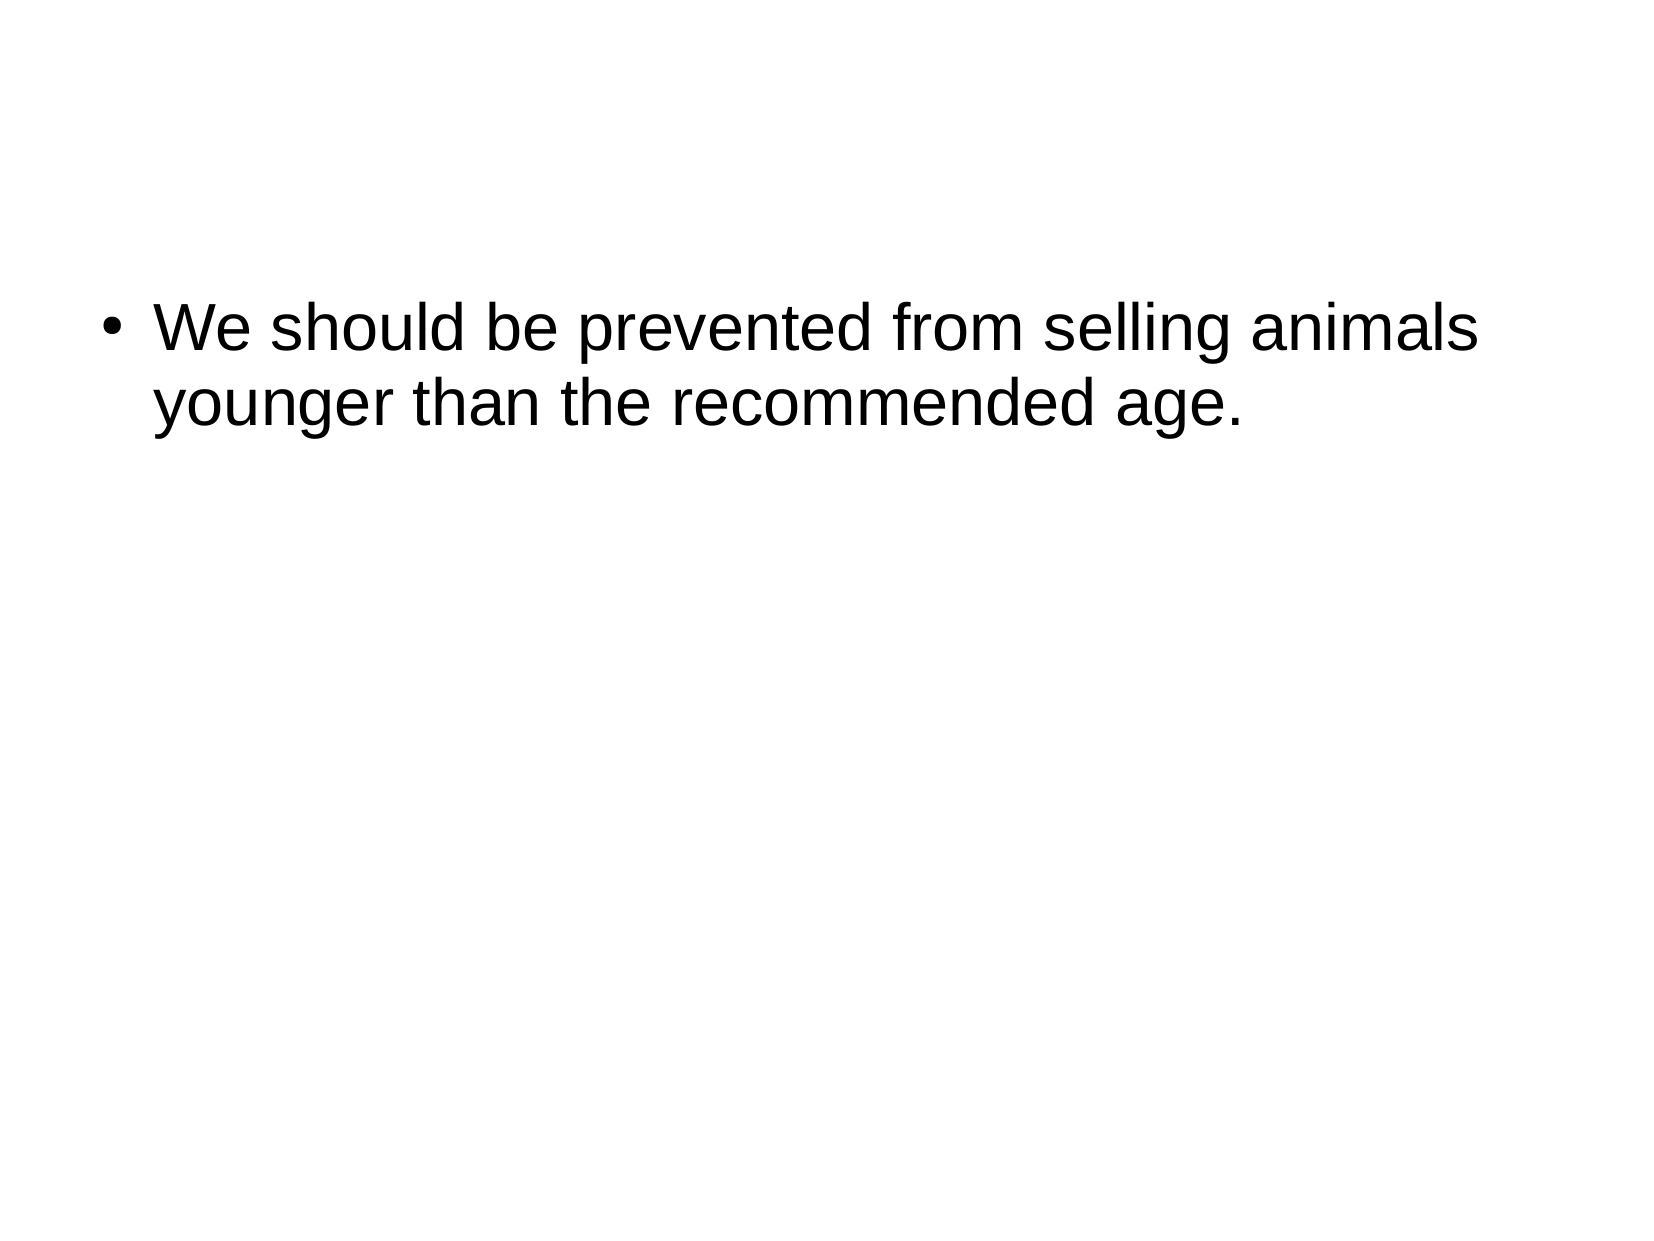

#
We should be prevented from selling animals younger than the recommended age.